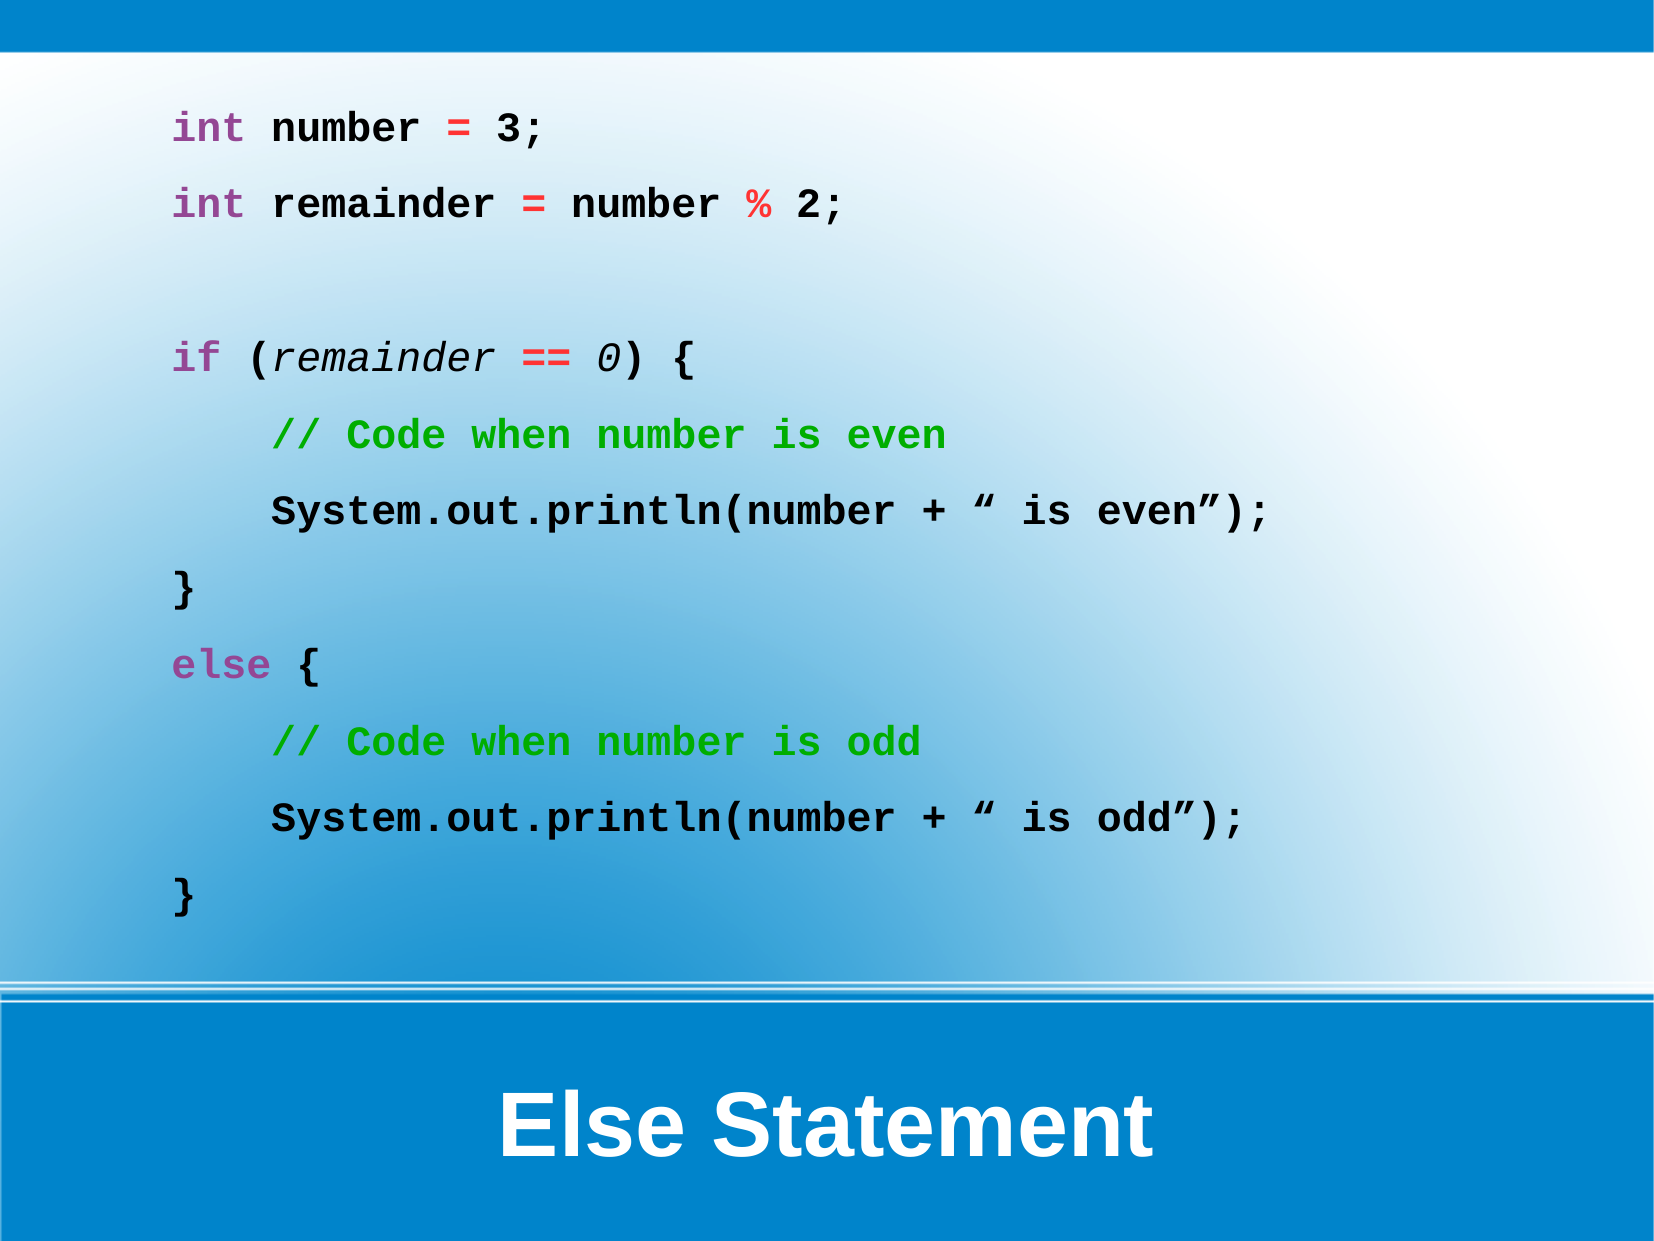

int number = 3;
int remainder = number % 2;
if (remainder == 0) {
 // Code when number is even
 System.out.println(number + “ is even”);
}
else {
 // Code when number is odd
 System.out.println(number + “ is odd”);
}
# Else Statement